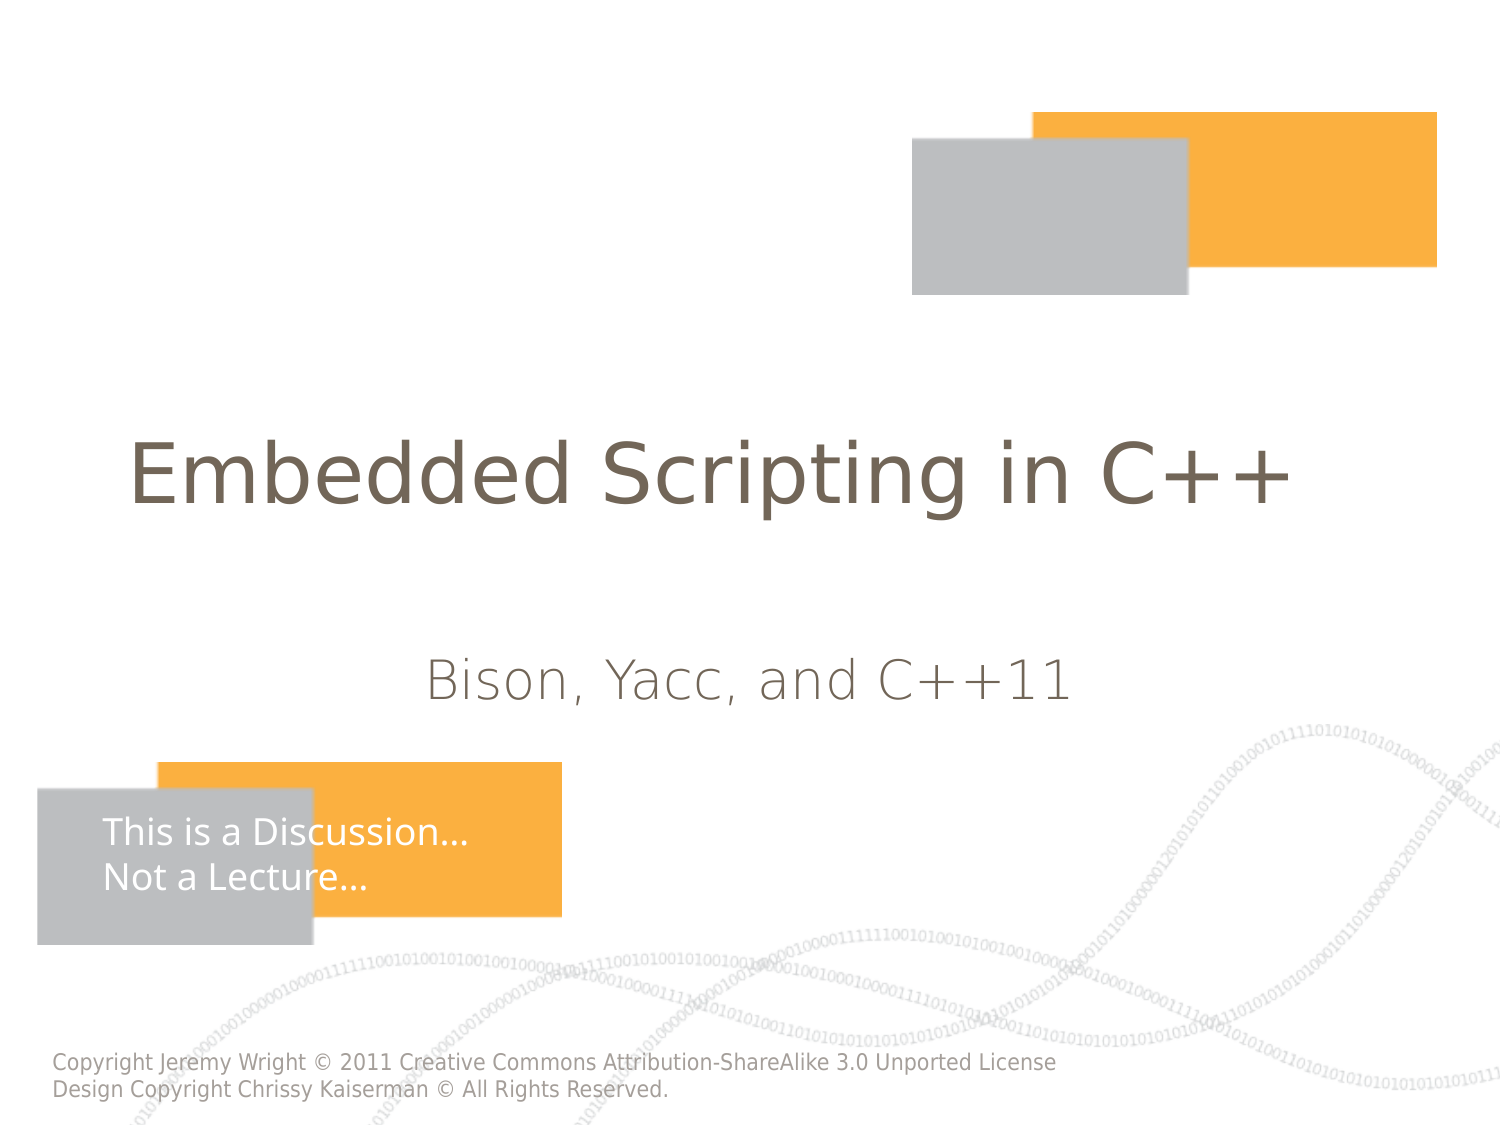

# Embedded Scripting in C++
Bison, Yacc, and C++11